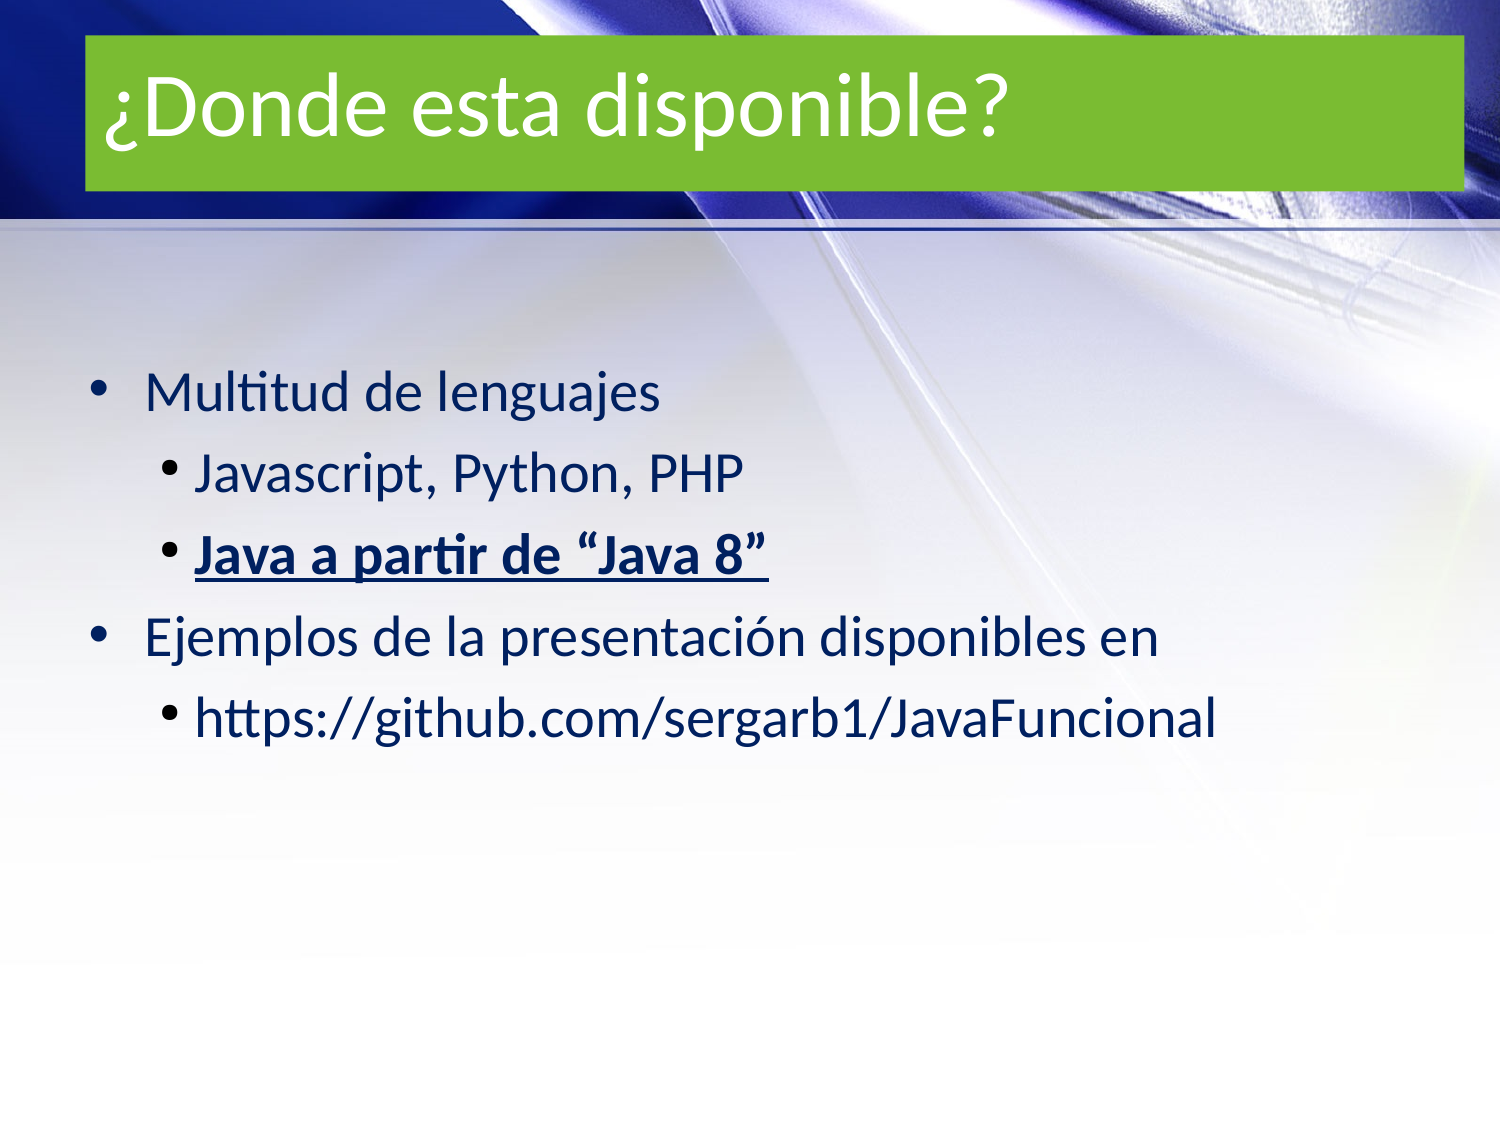

¿Donde esta disponible?
Multitud de lenguajes
Javascript, Python, PHP
Java a partir de “Java 8”
Ejemplos de la presentación disponibles en
https://github.com/sergarb1/JavaFuncional